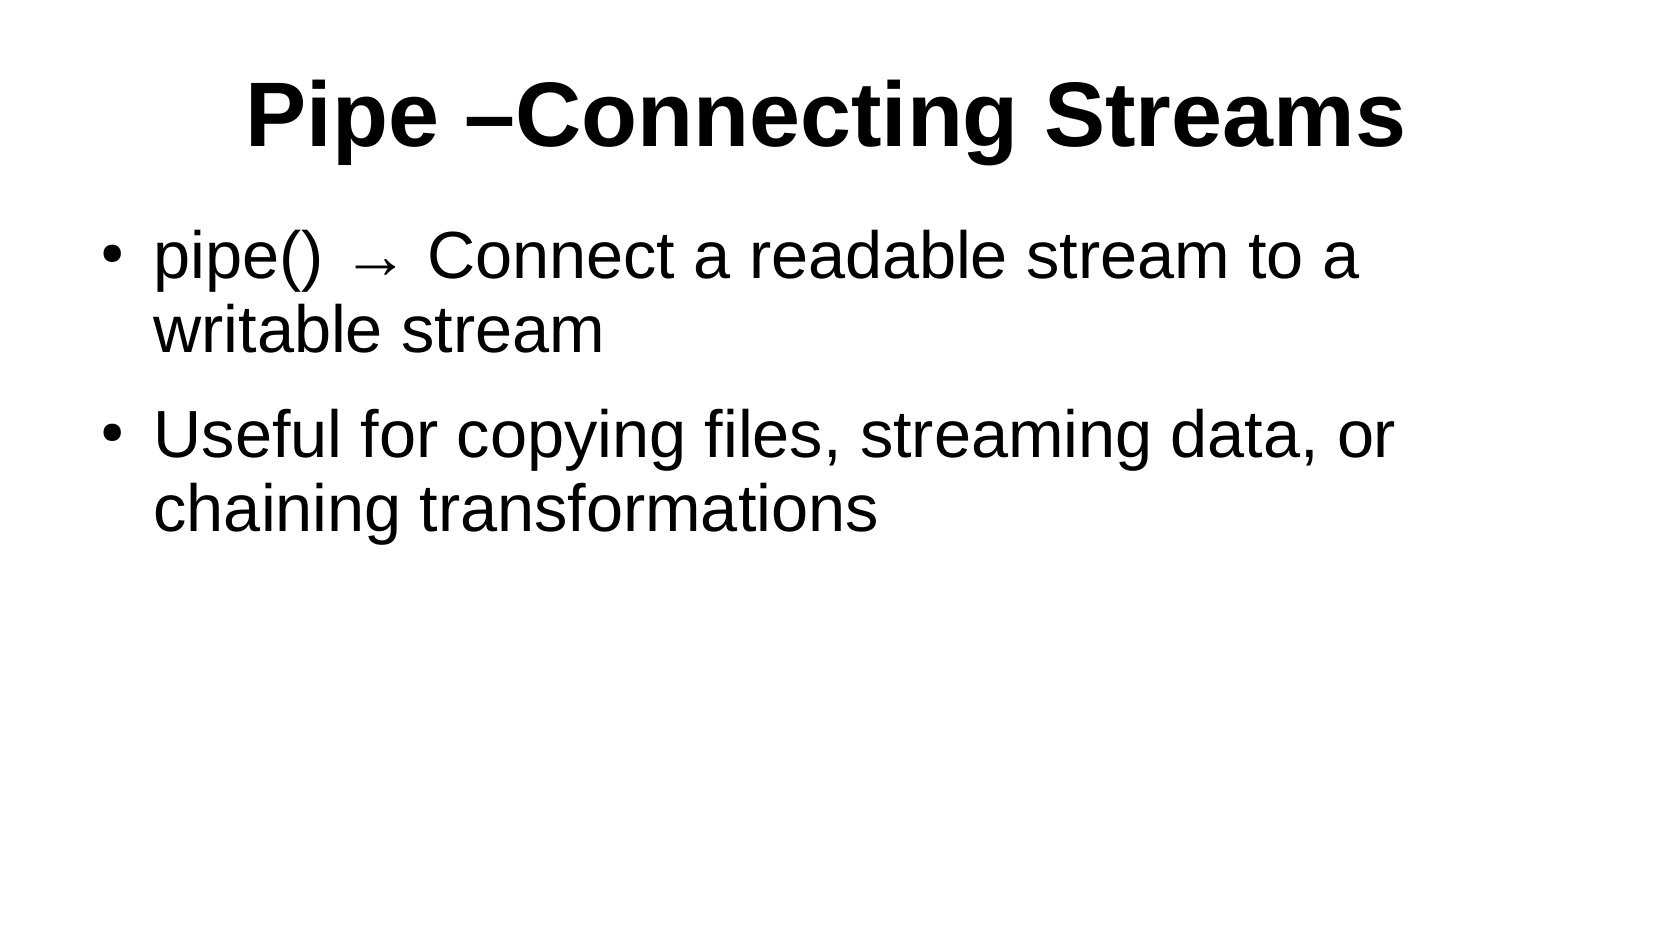

# Pipe –Connecting Streams
pipe() → Connect a readable stream to a writable stream
Useful for copying files, streaming data, or chaining transformations